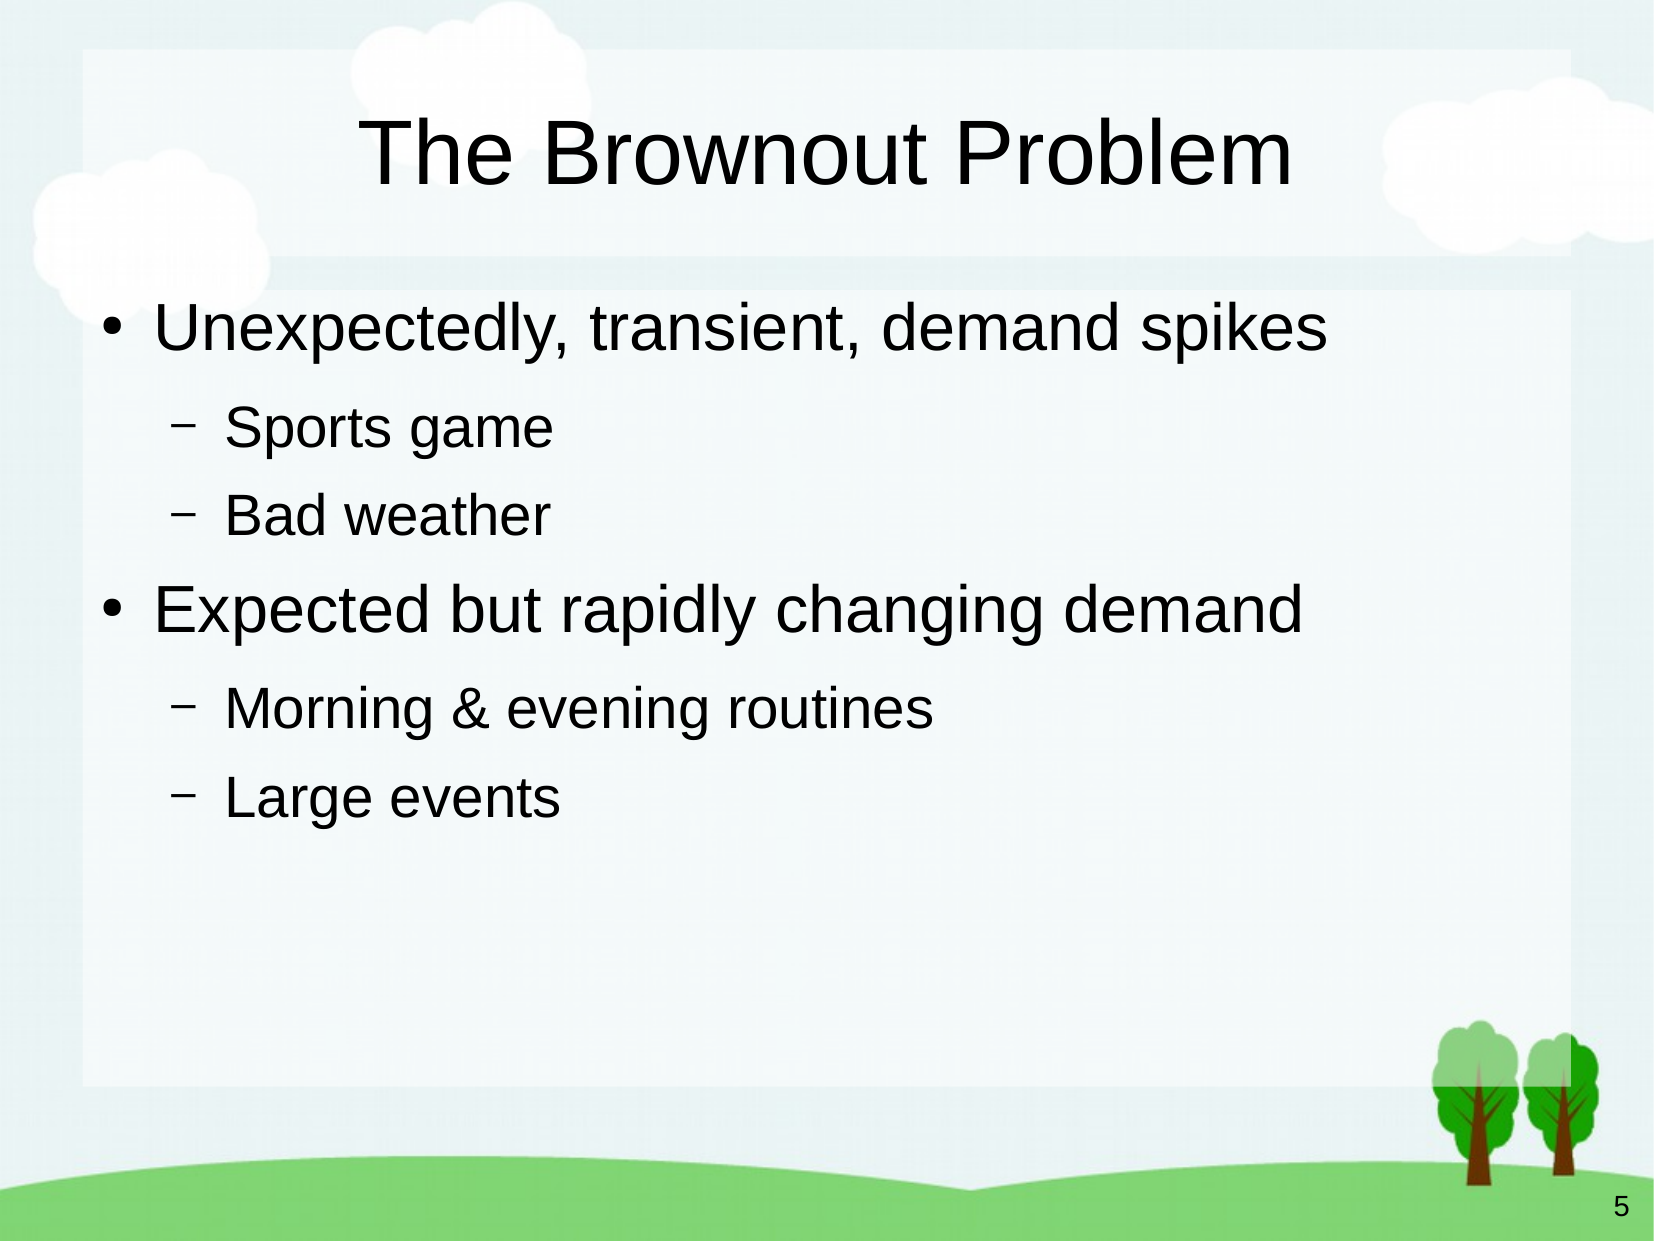

# The Brownout Problem
Unexpectedly, transient, demand spikes
Sports game
Bad weather
Expected but rapidly changing demand
Morning & evening routines
Large events
5